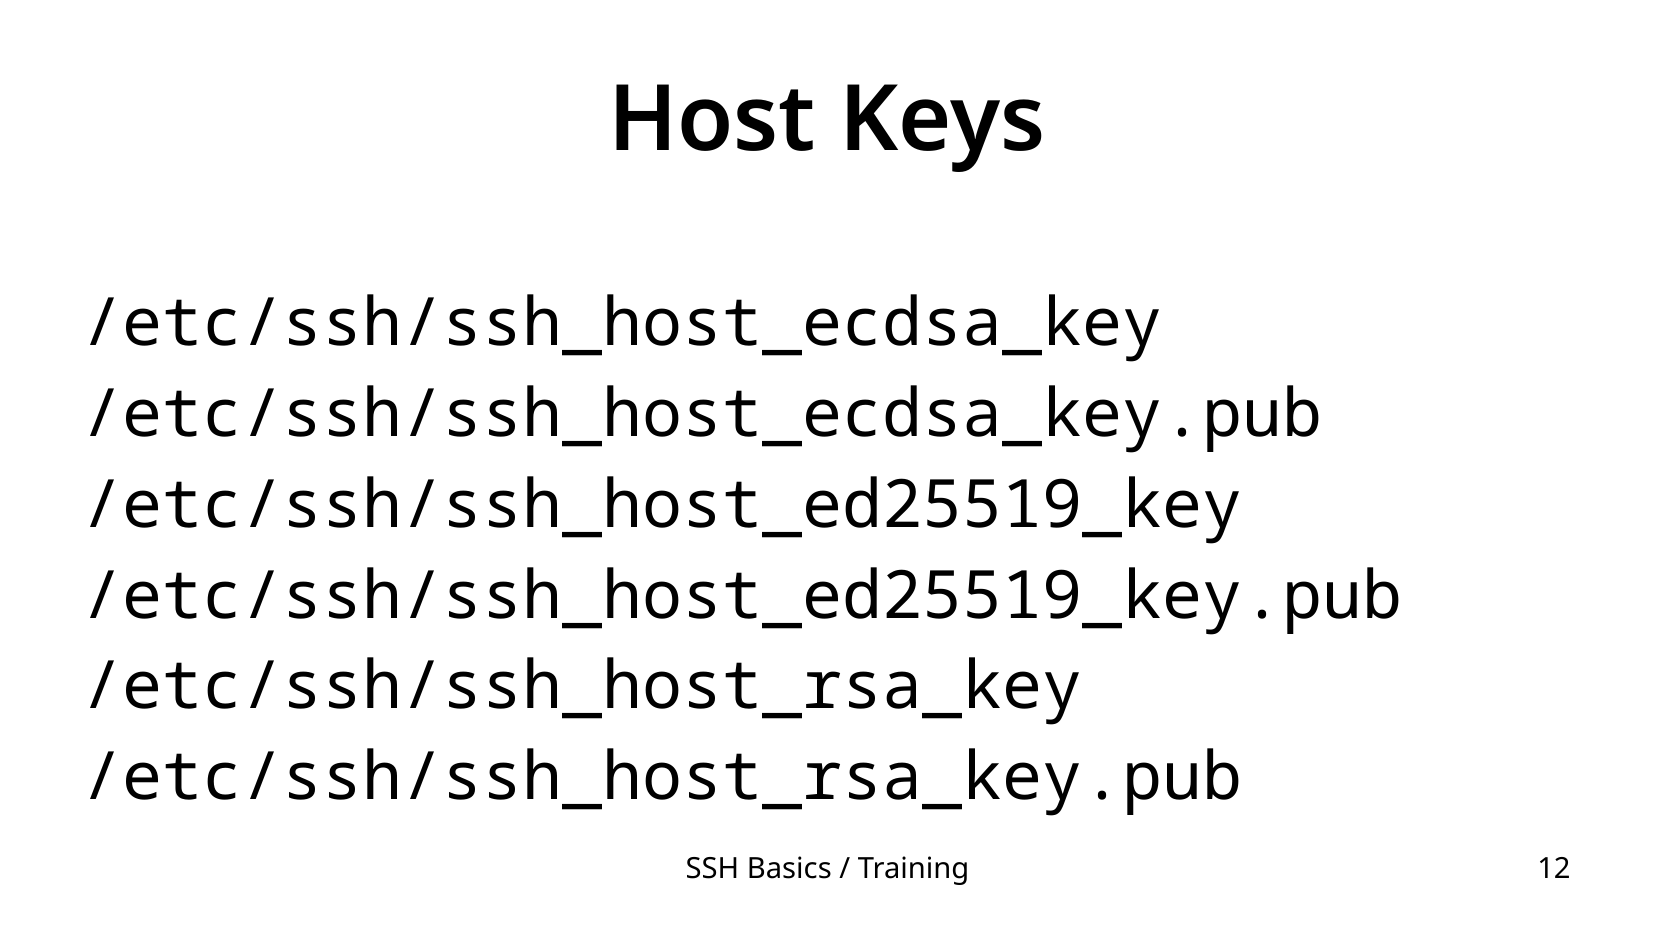

# Host Keys
/etc/ssh/ssh_host_ecdsa_key
/etc/ssh/ssh_host_ecdsa_key.pub
/etc/ssh/ssh_host_ed25519_key
/etc/ssh/ssh_host_ed25519_key.pub
/etc/ssh/ssh_host_rsa_key
/etc/ssh/ssh_host_rsa_key.pub
SSH Basics / Training
12